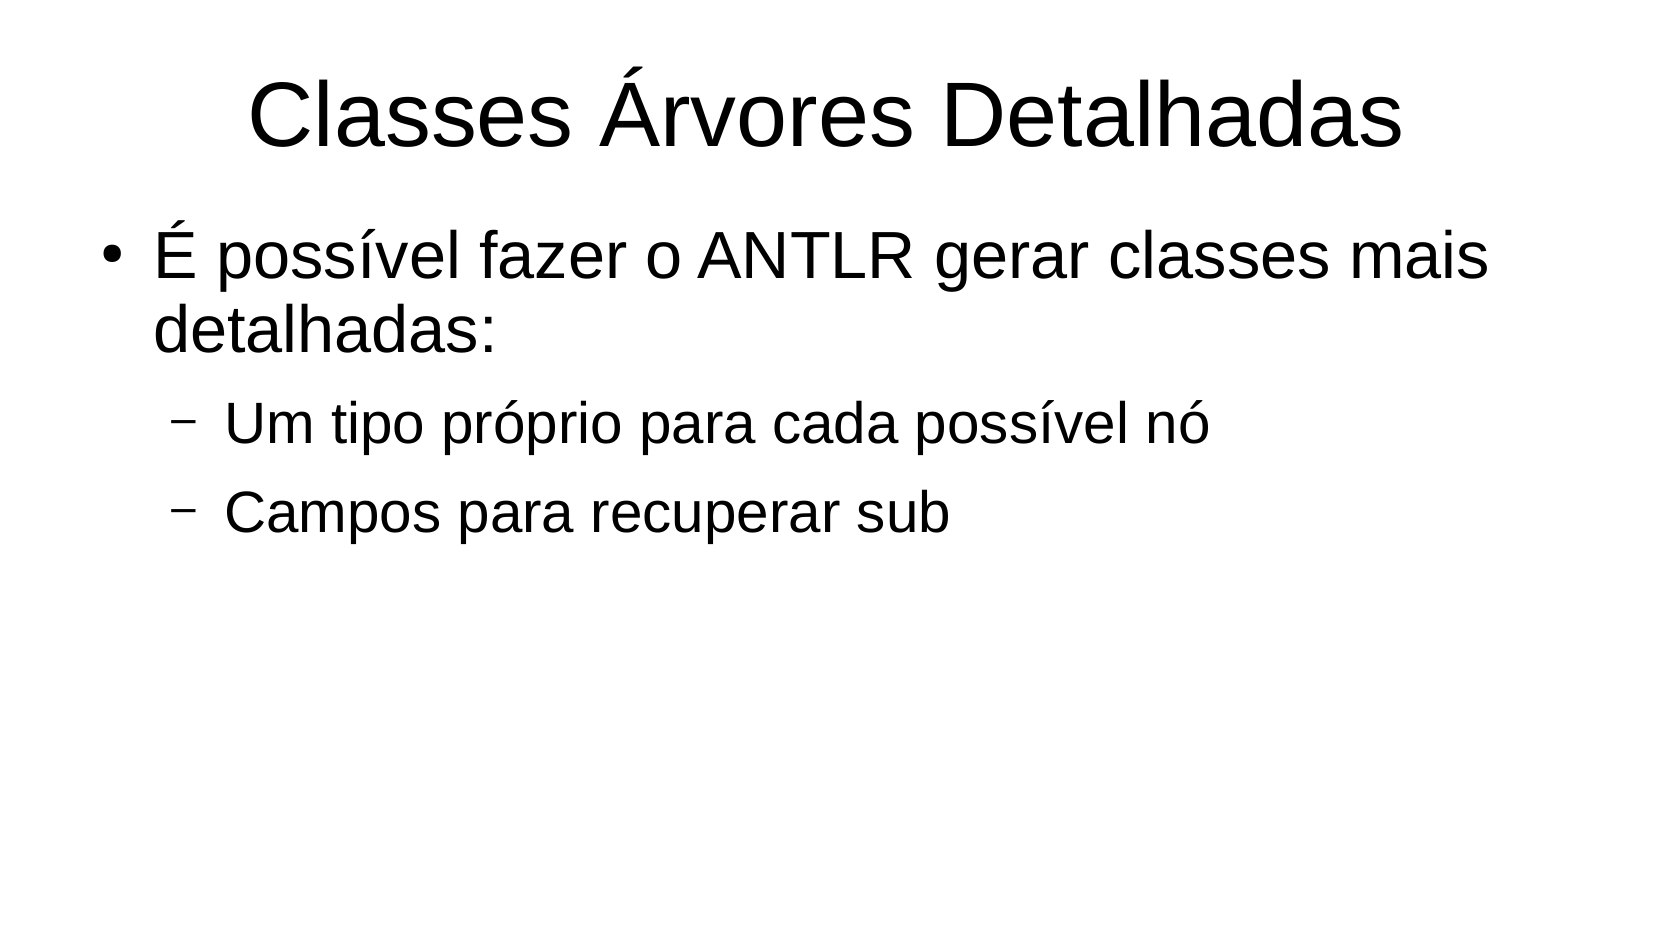

# Classes Árvores Detalhadas
É possível fazer o ANTLR gerar classes mais detalhadas:
Um tipo próprio para cada possível nó
Campos para recuperar sub